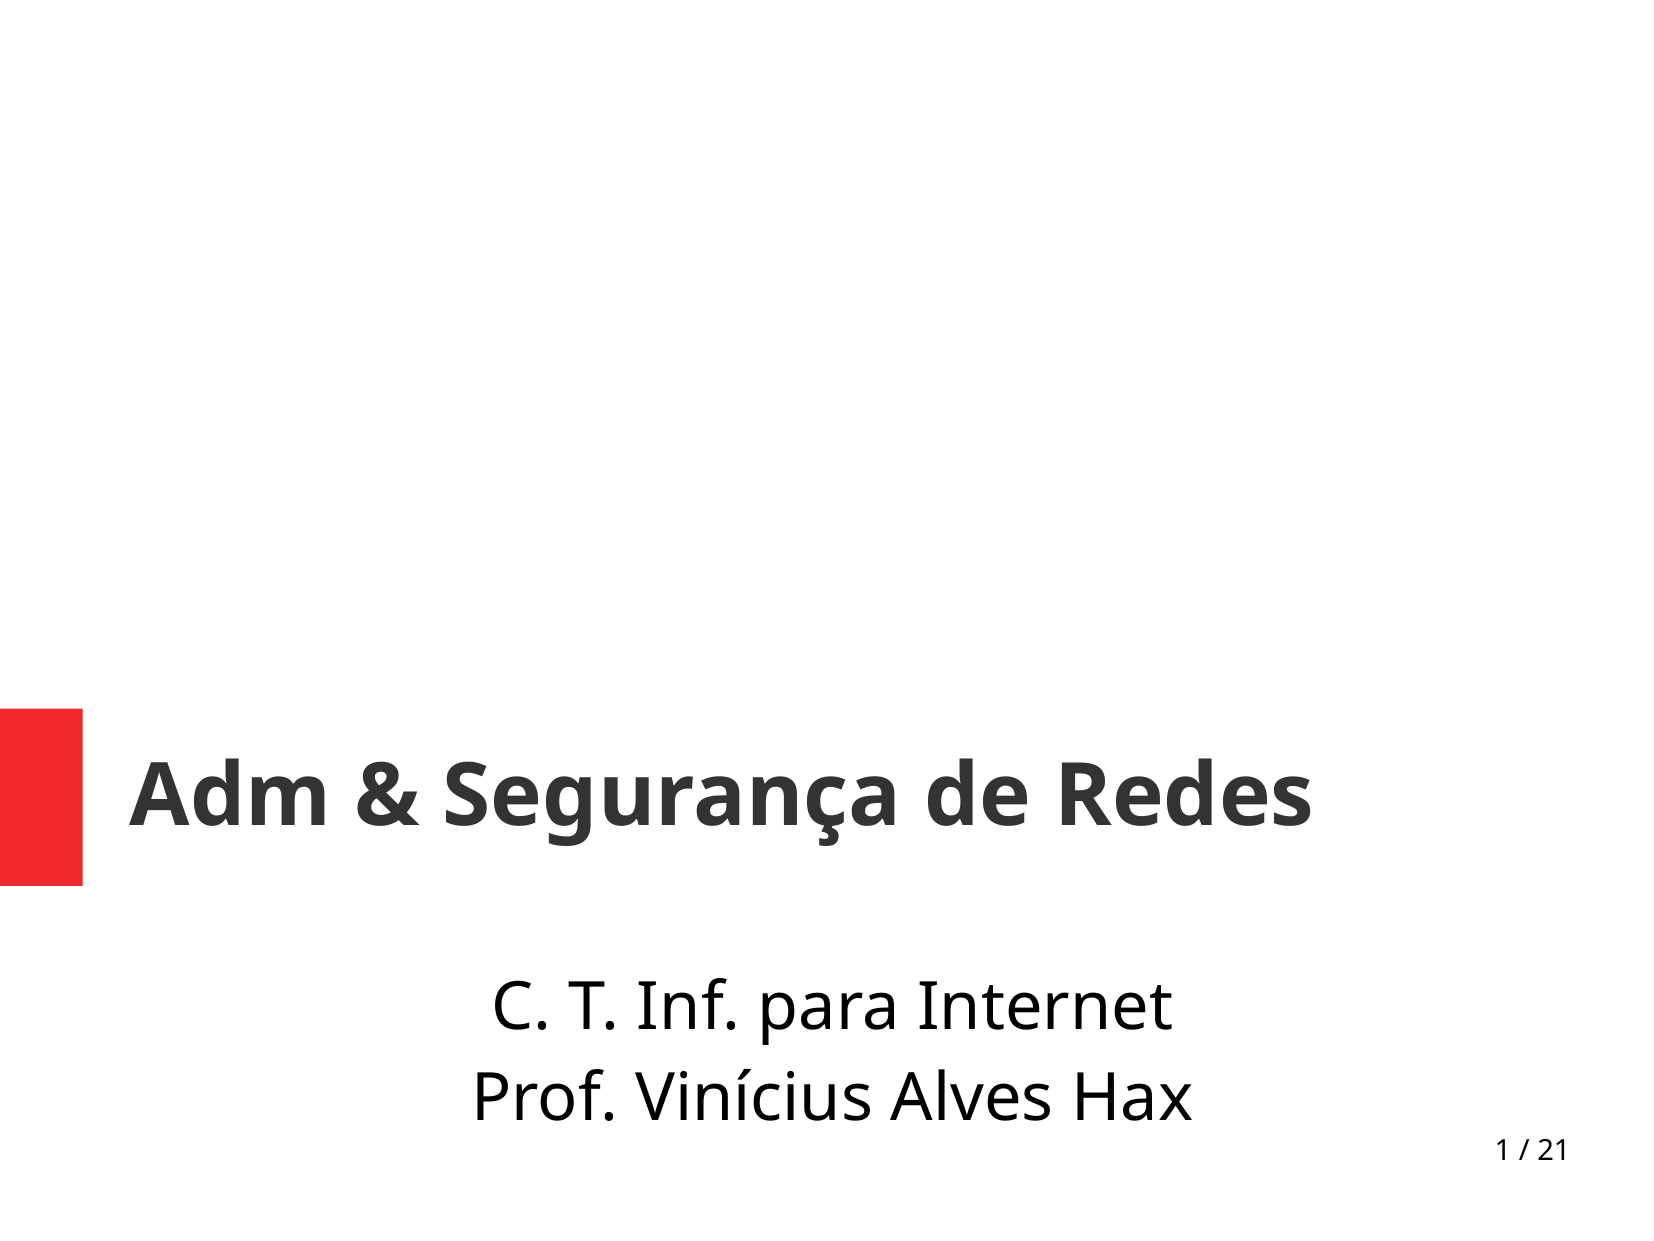

# Adm & Segurança de Redes
C. T. Inf. para Internet
Prof. Vinícius Alves Hax
1